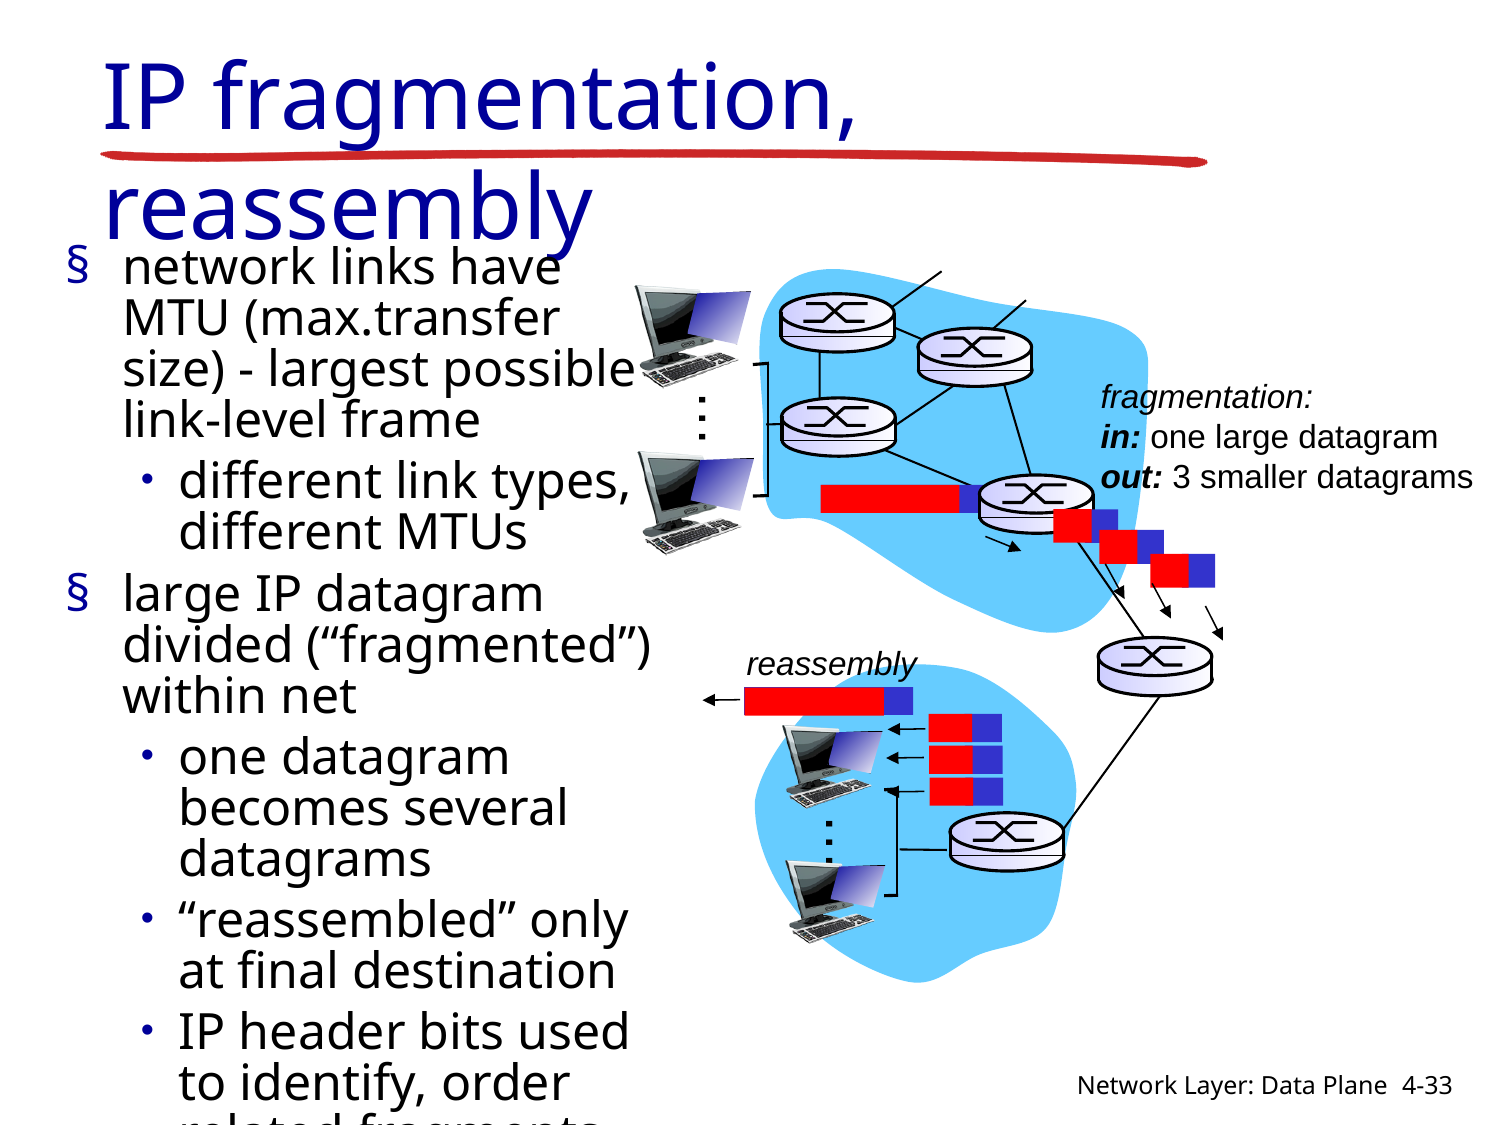

# IP fragmentation, reassembly
network links have MTU (max.transfer size) - largest possible link-level frame
different link types, different MTUs
large IP datagram divided (“fragmented”) within net
one datagram becomes several datagrams
“reassembled” only at final destination
IP header bits used to identify, order related fragments
…
fragmentation:
in: one large datagram
out: 3 smaller datagrams
reassembly
…
Network Layer: Data Plane